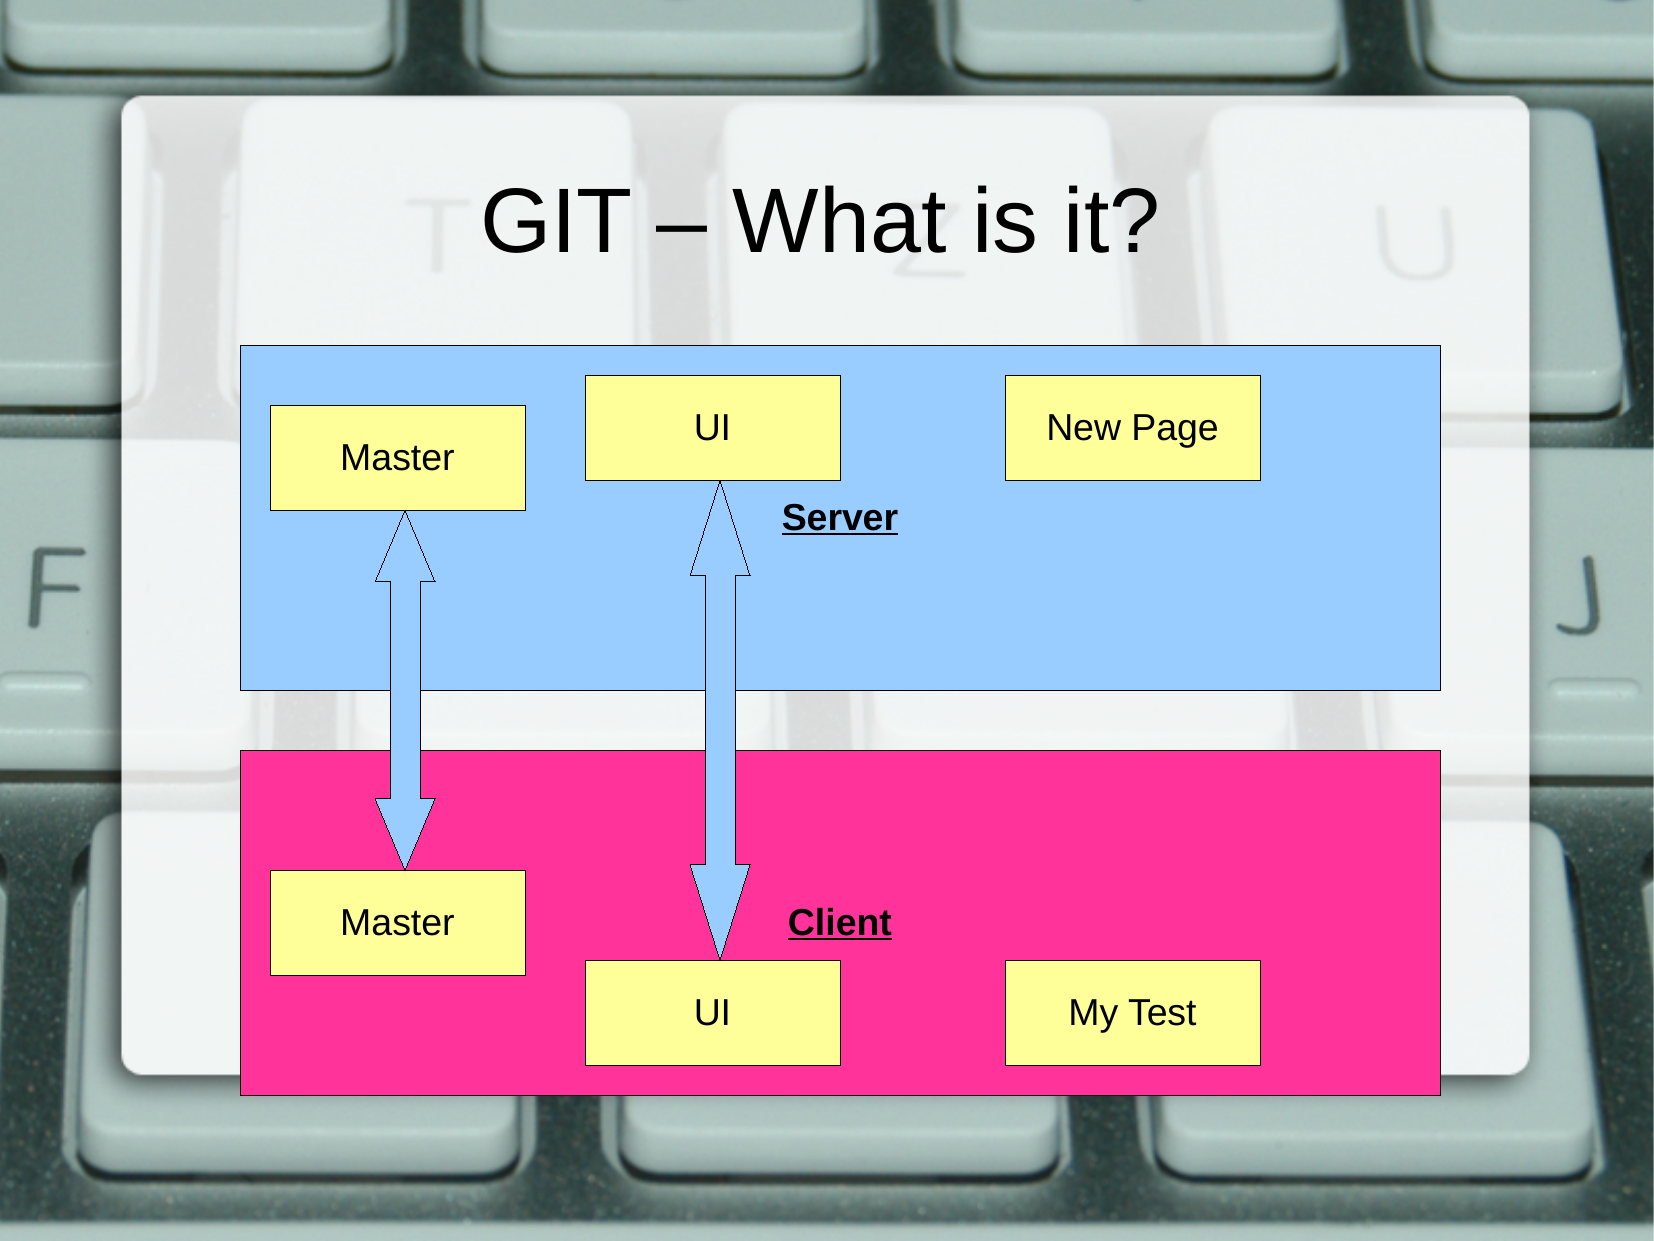

# GIT – What is it?
Server
UI
New Page
Master
Client
Master
UI
My Test